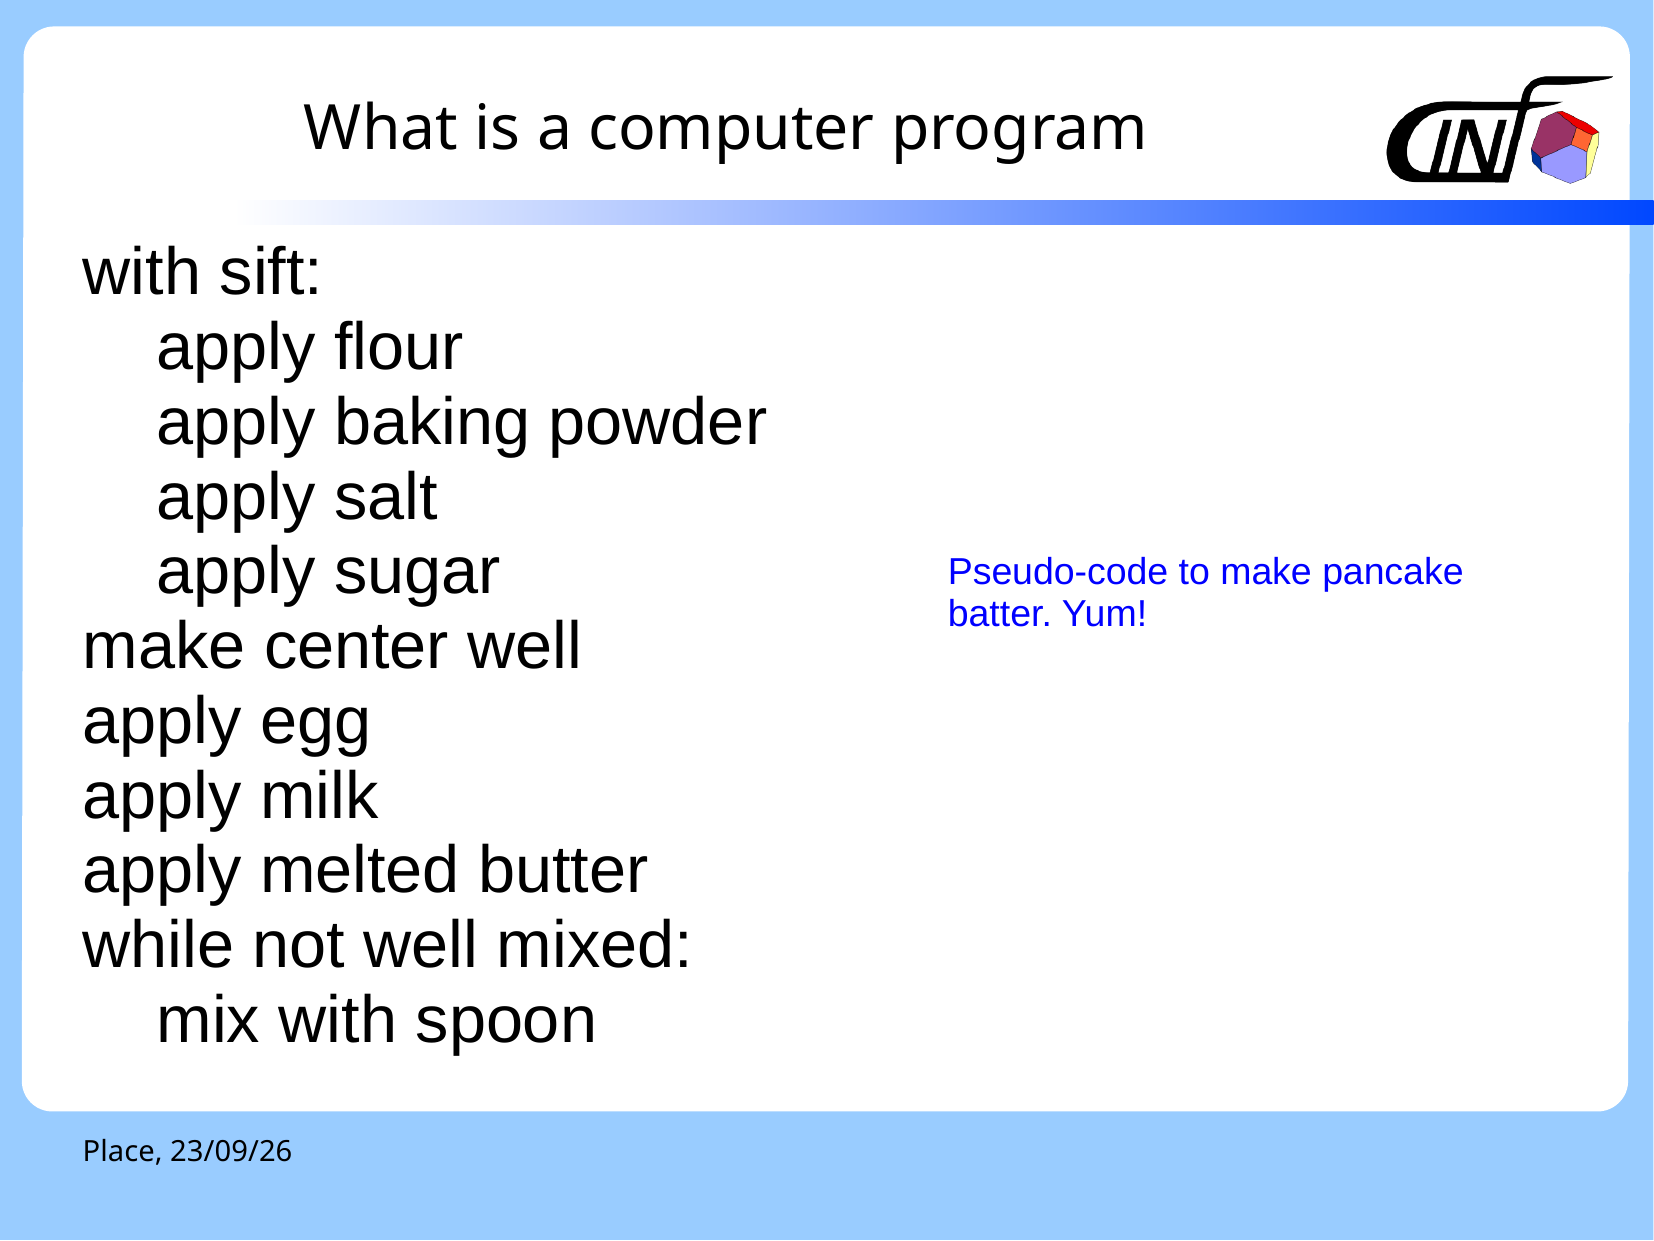

# What is a computer program
with sift:
 apply flour
 apply baking powder
 apply salt
 apply sugar
make center well
apply egg
apply milk
apply melted butter
while not well mixed:
 mix with spoon
Pseudo-code to make pancake batter. Yum!